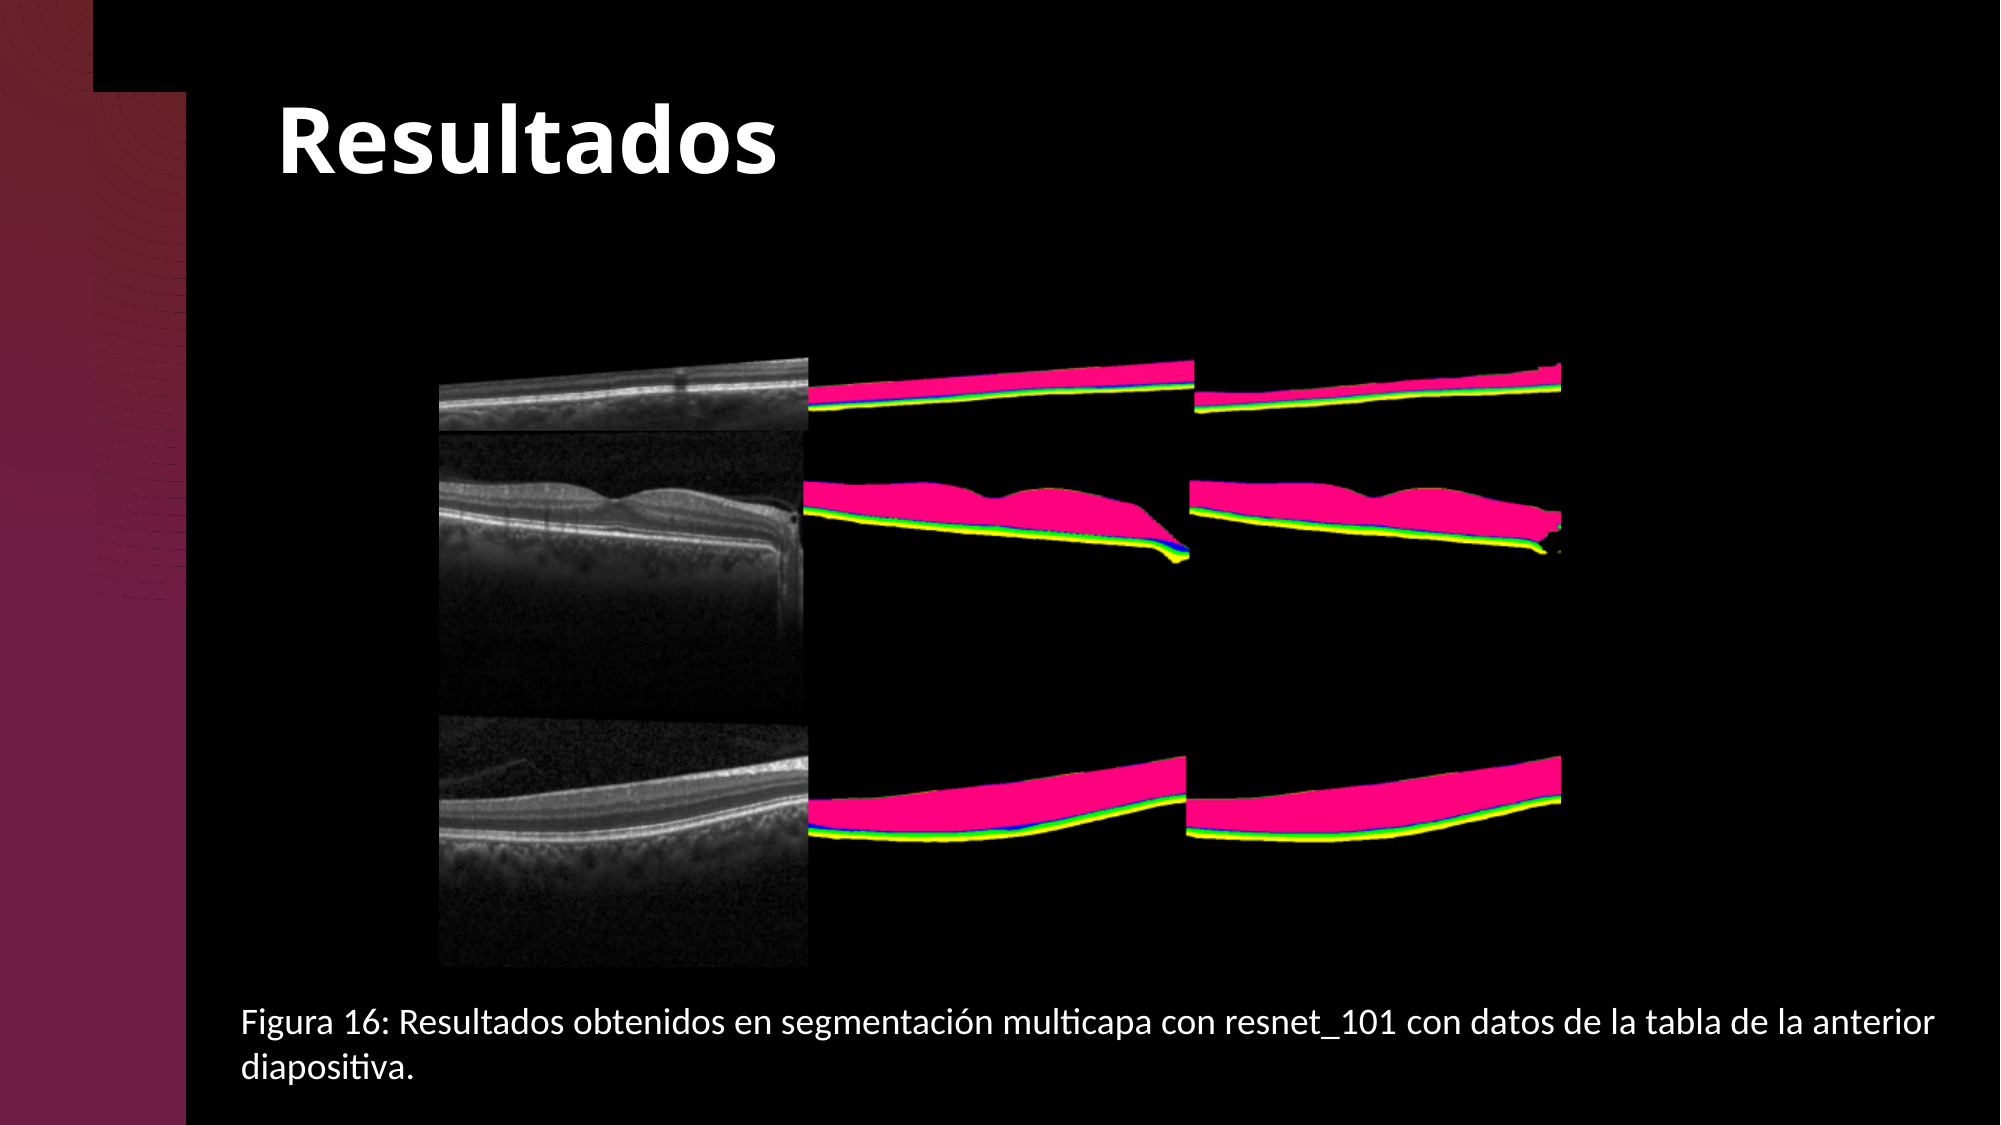

# Resultados
Figura 16: Resultados obtenidos en segmentación multicapa con resnet_101 con datos de la tabla de la anterior diapositiva.